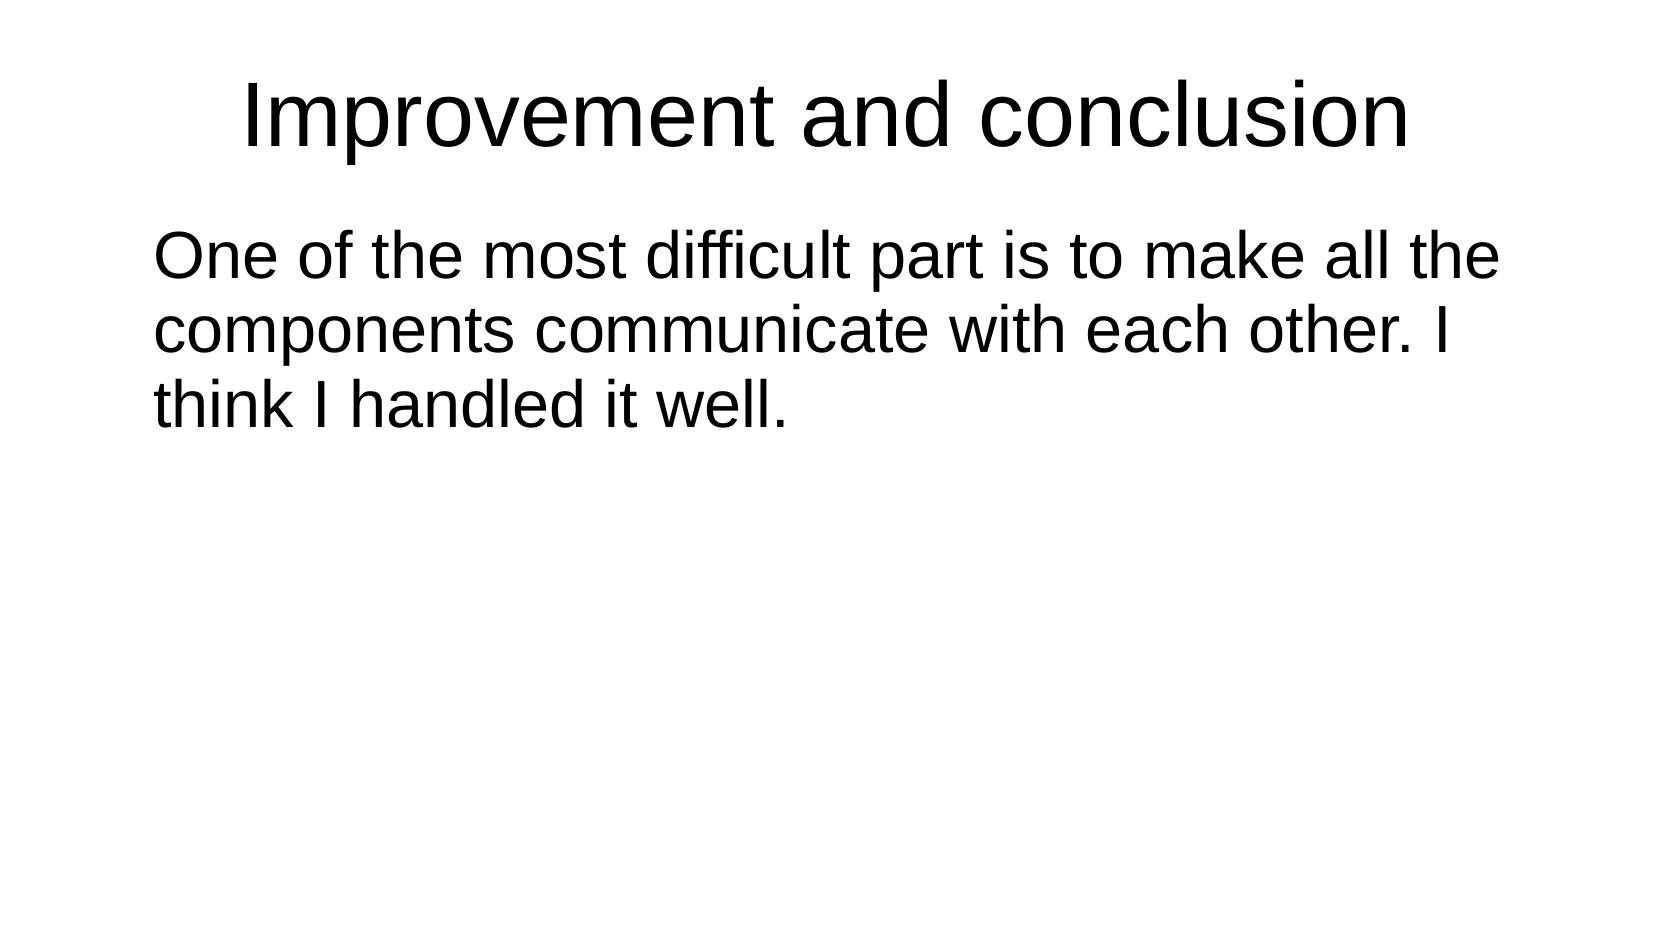

# Improvement and conclusion
One of the most difficult part is to make all the components communicate with each other. I think I handled it well.